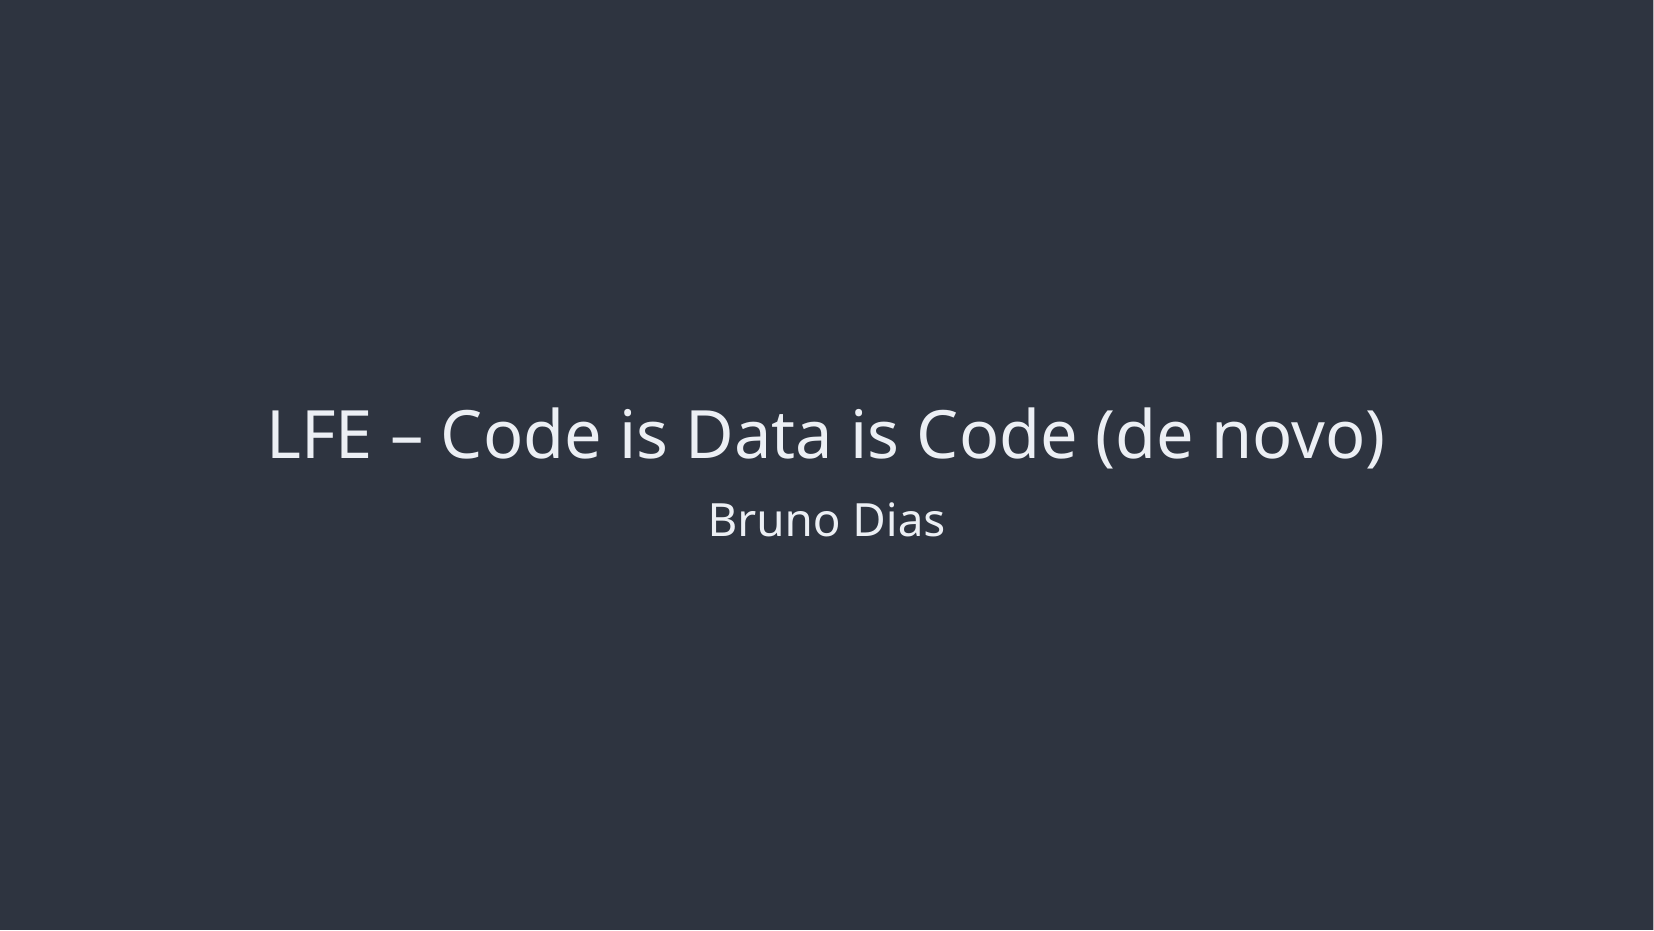

# LFE – Code is Data is Code (de novo)
Bruno Dias